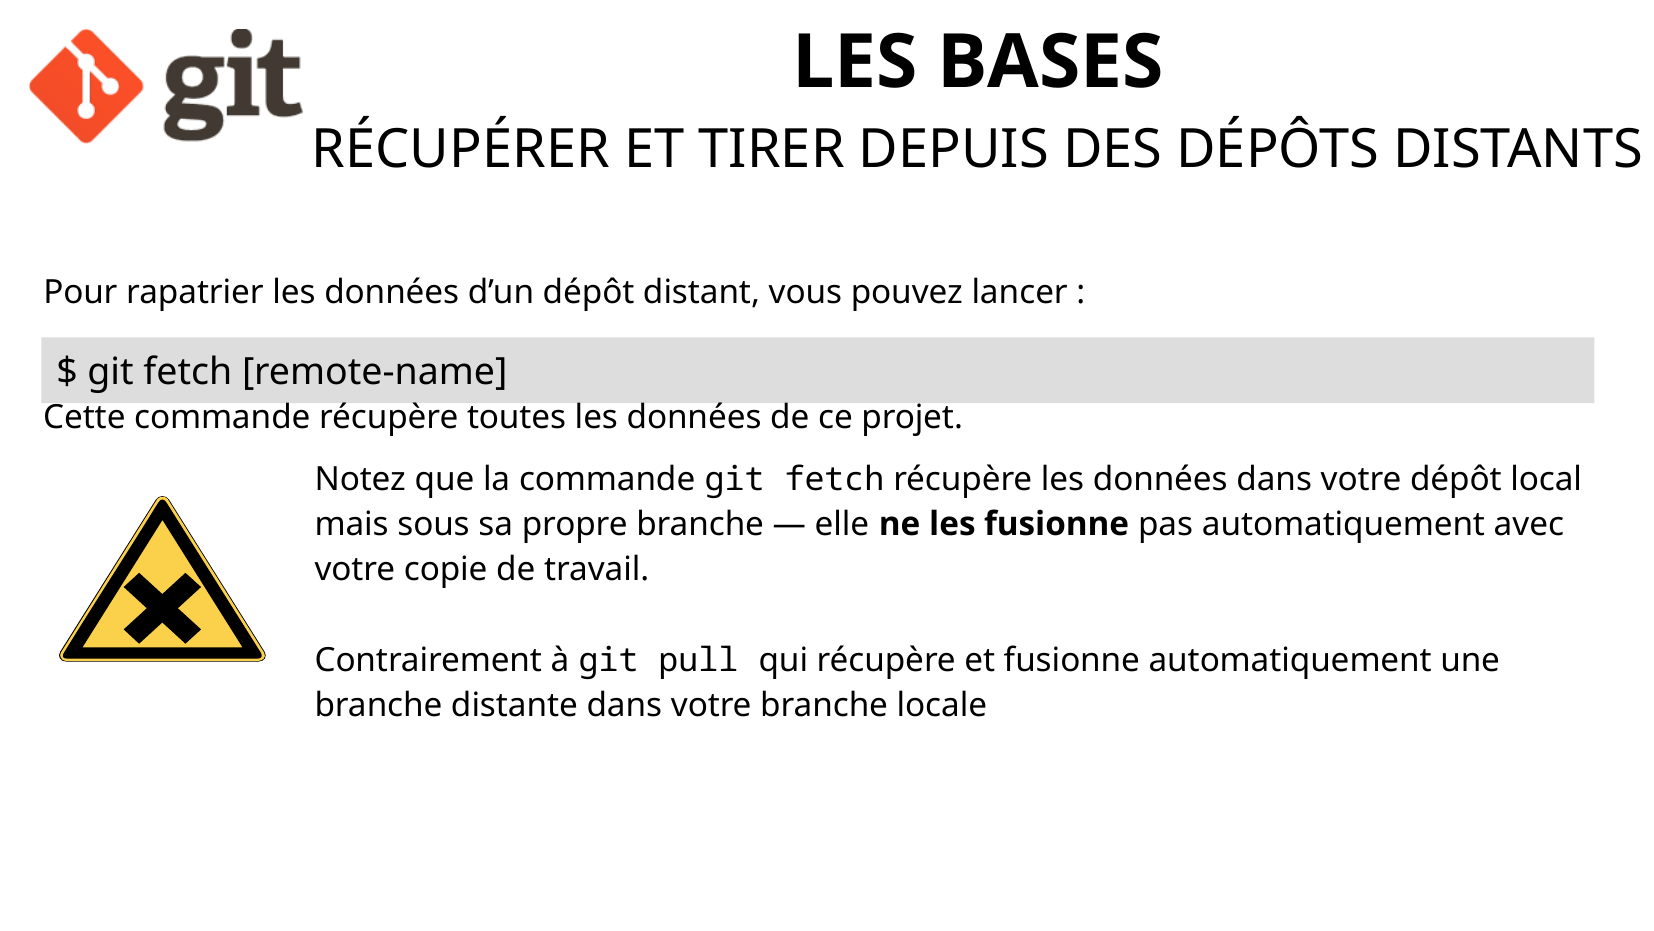

Les bases
Récupérer et tirer depuis des dépôts distants
Pour rapatrier les données d’un dépôt distant, vous pouvez lancer :
$ git fetch [remote-name]
Cette commande récupère toutes les données de ce projet.
Notez que la commande git fetch récupère les données dans votre dépôt local mais sous sa propre branche — elle ne les fusionne pas automatiquement avec votre copie de travail.
Contrairement à git pull qui récupère et fusionne automatiquement une branche distante dans votre branche locale